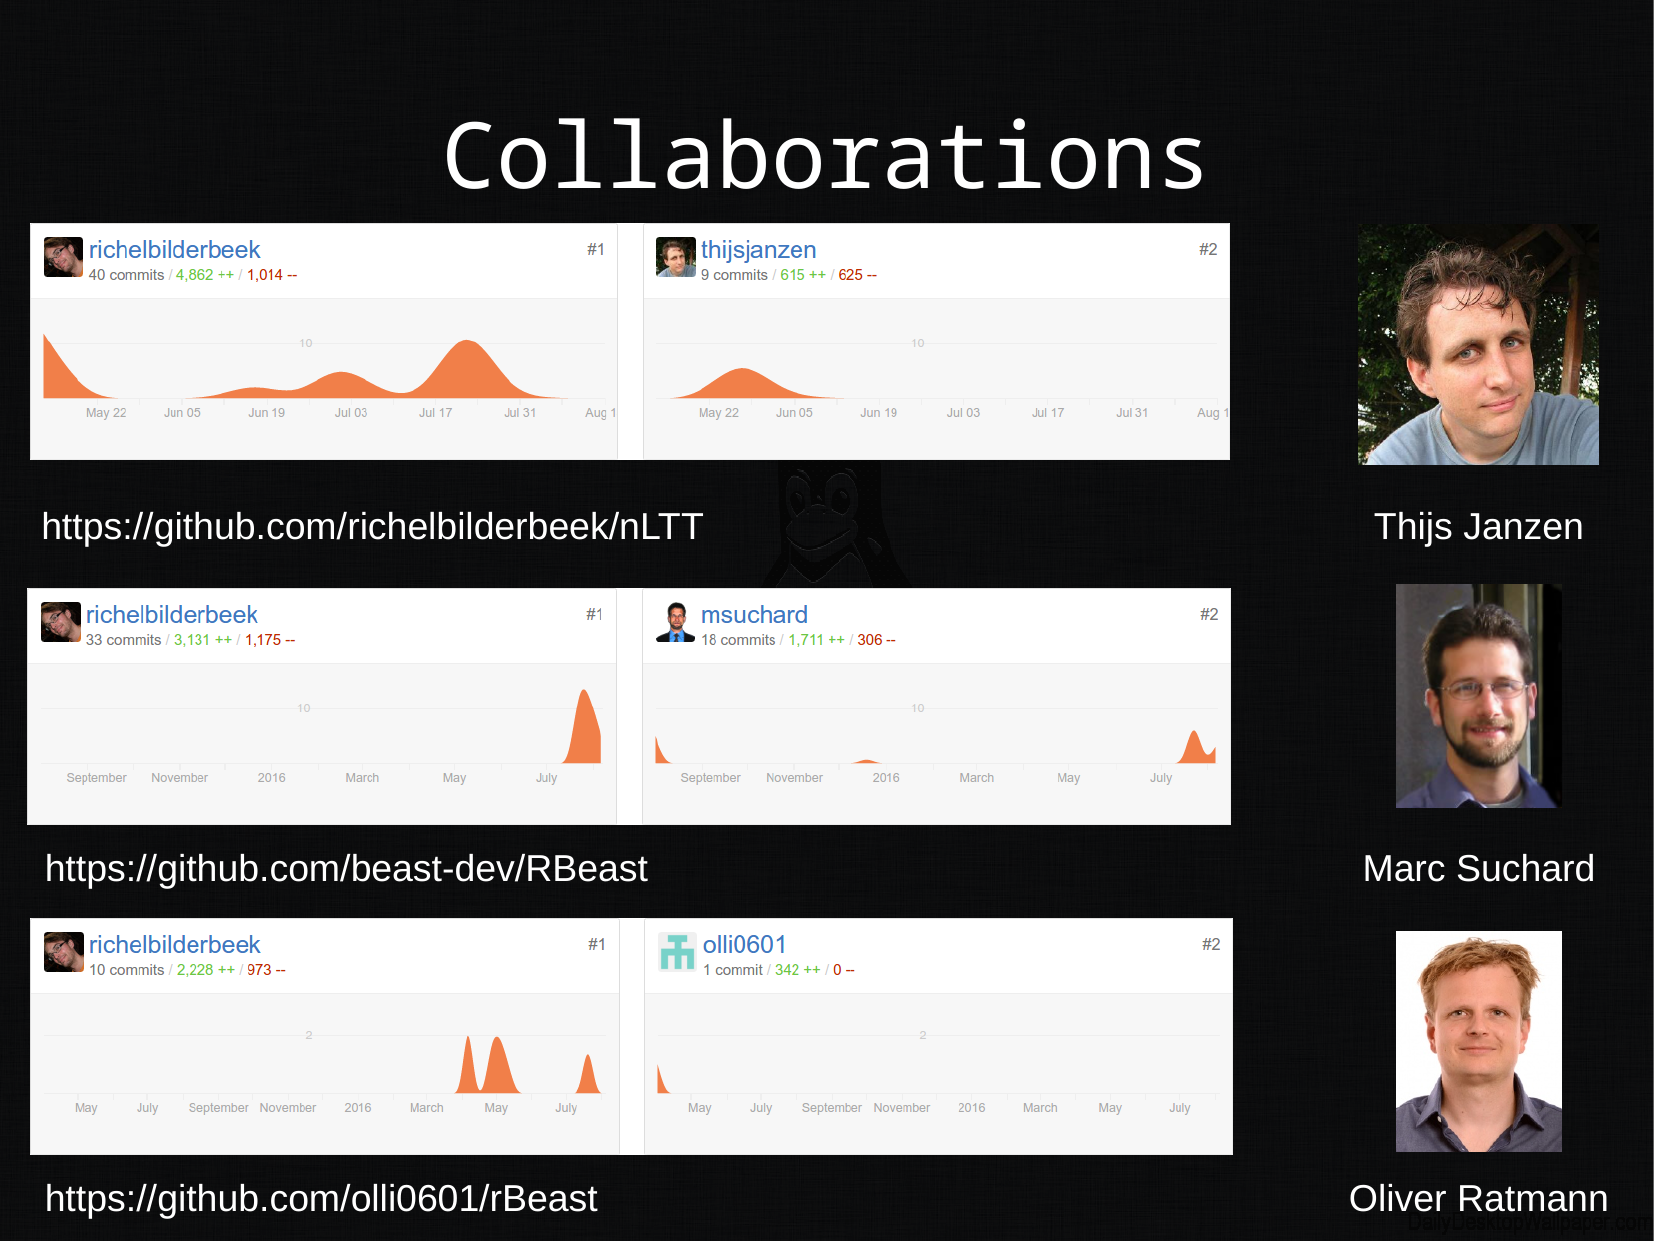

# Collaborations
https://github.com/richelbilderbeek/nLTT
Thijs Janzen
https://github.com/beast-dev/RBeast
Marc Suchard
https://github.com/olli0601/rBeast
Oliver Ratmann